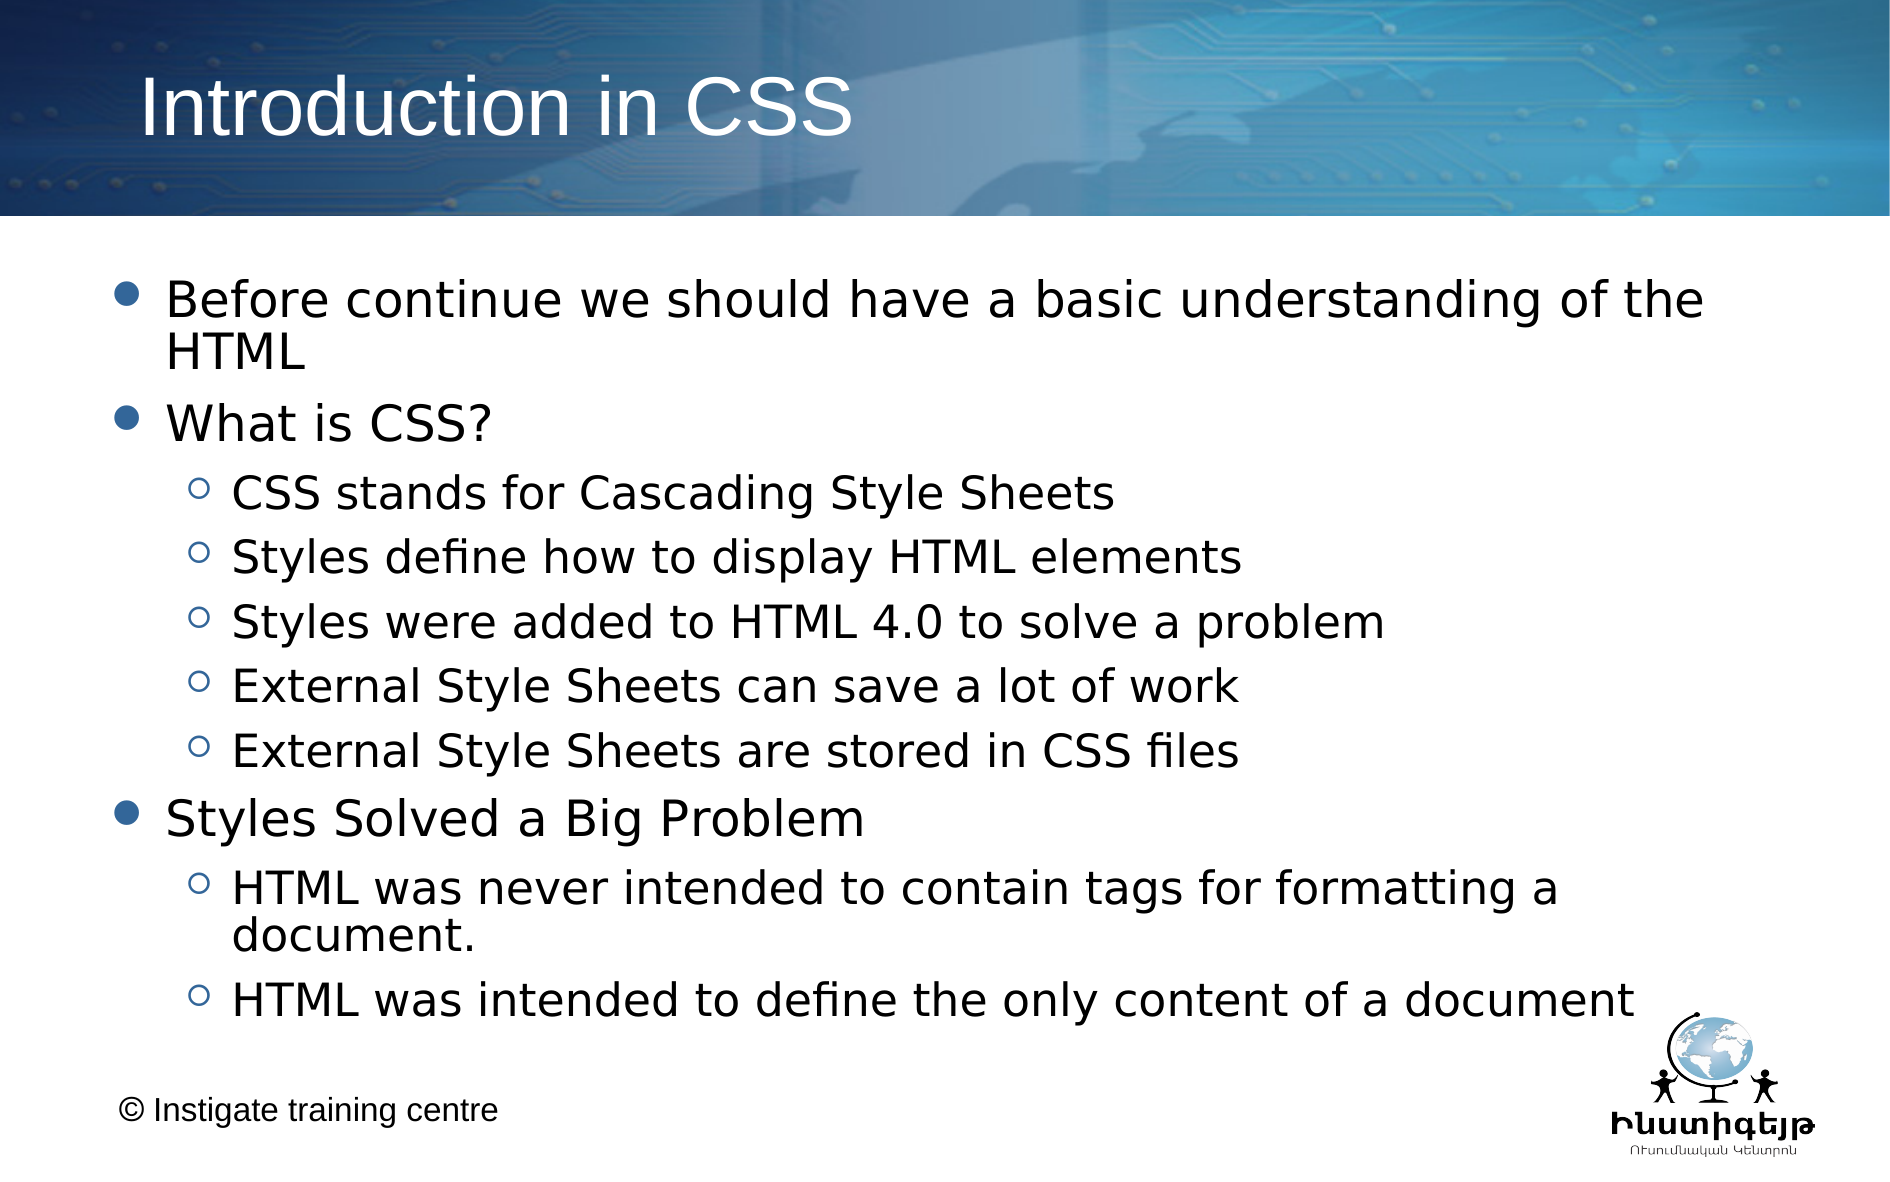

Introduction in CSS
# Before continue we should have a basic understanding of the HTML
What is CSS?
CSS stands for Cascading Style Sheets
Styles define how to display HTML elements
Styles were added to HTML 4.0 to solve a problem
External Style Sheets can save a lot of work
External Style Sheets are stored in CSS files
Styles Solved a Big Problem
HTML was never intended to contain tags for formatting a document.
HTML was intended to define the only content of a document